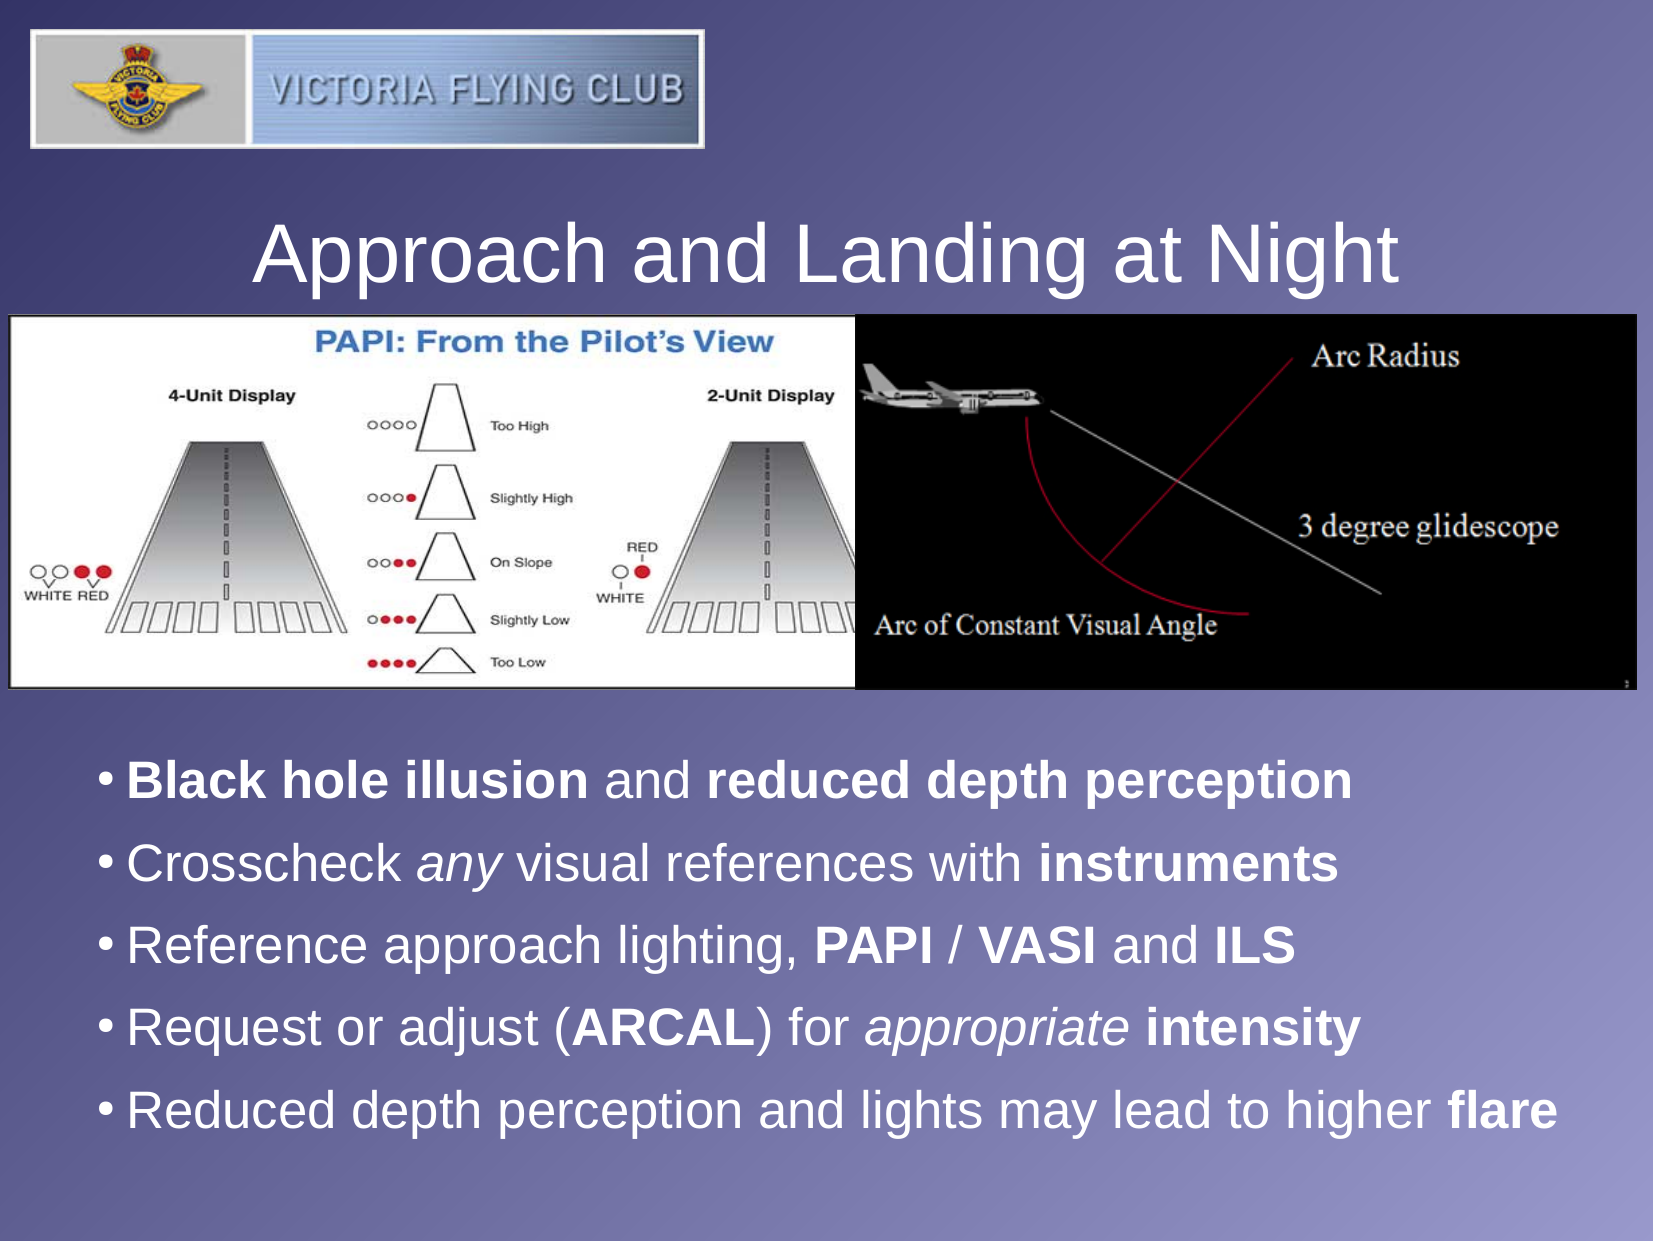

# Approach and Landing at Night
Black hole illusion and reduced depth perception
Crosscheck any visual references with instruments
Reference approach lighting, PAPI / VASI and ILS
Request or adjust (ARCAL) for appropriate intensity
Reduced depth perception and lights may lead to higher flare